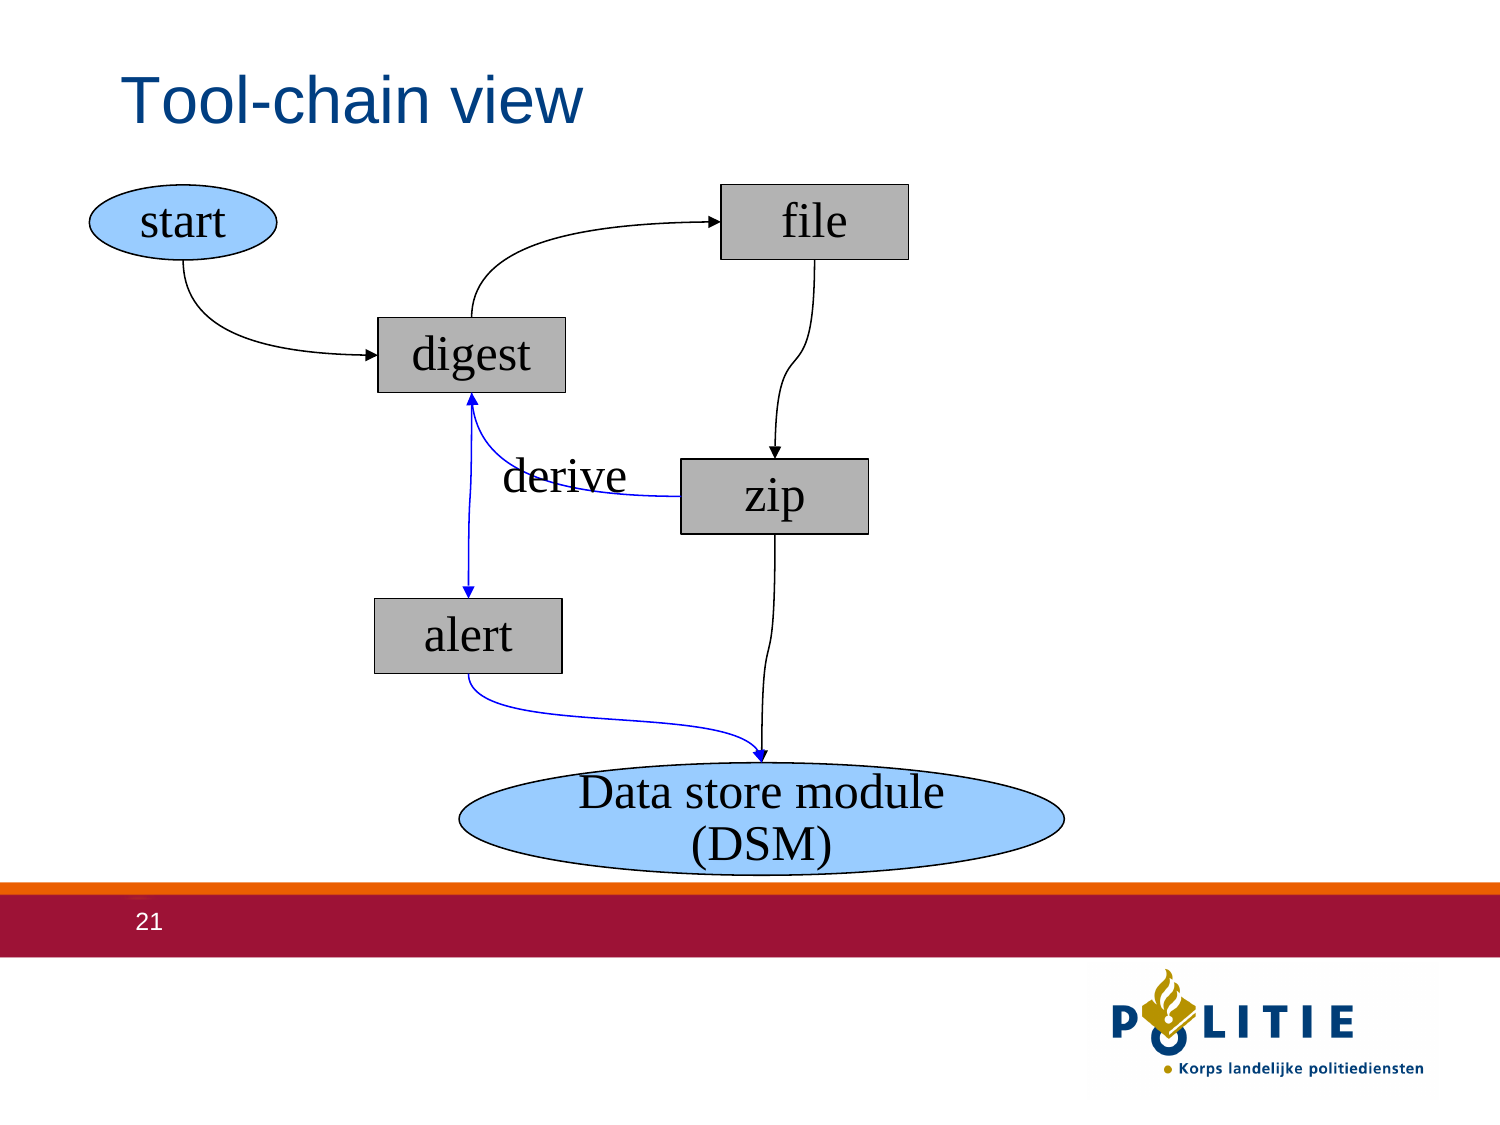

# Tool-chain view
file
start
digest
derive
zip
alert
Data store module
(DSM)